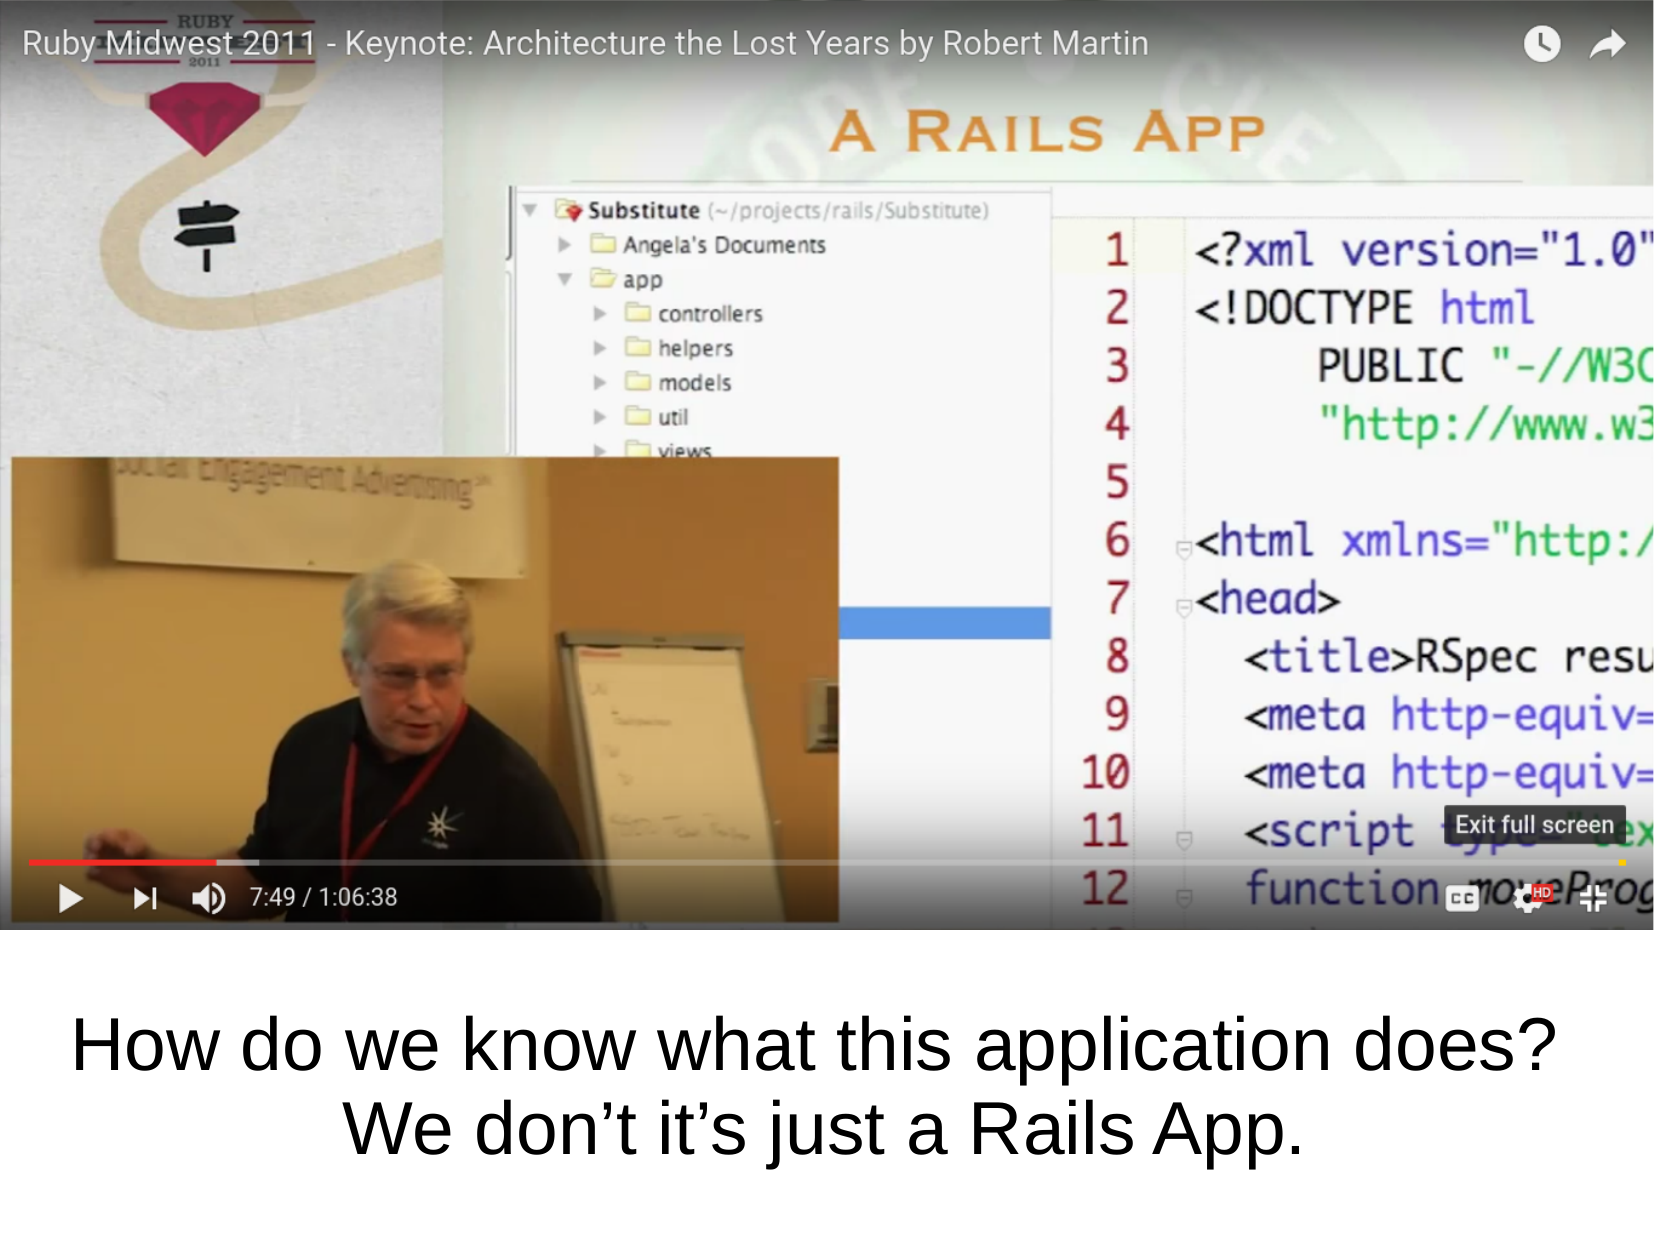

# How do we know what this application does? We don’t it’s just a Rails App.